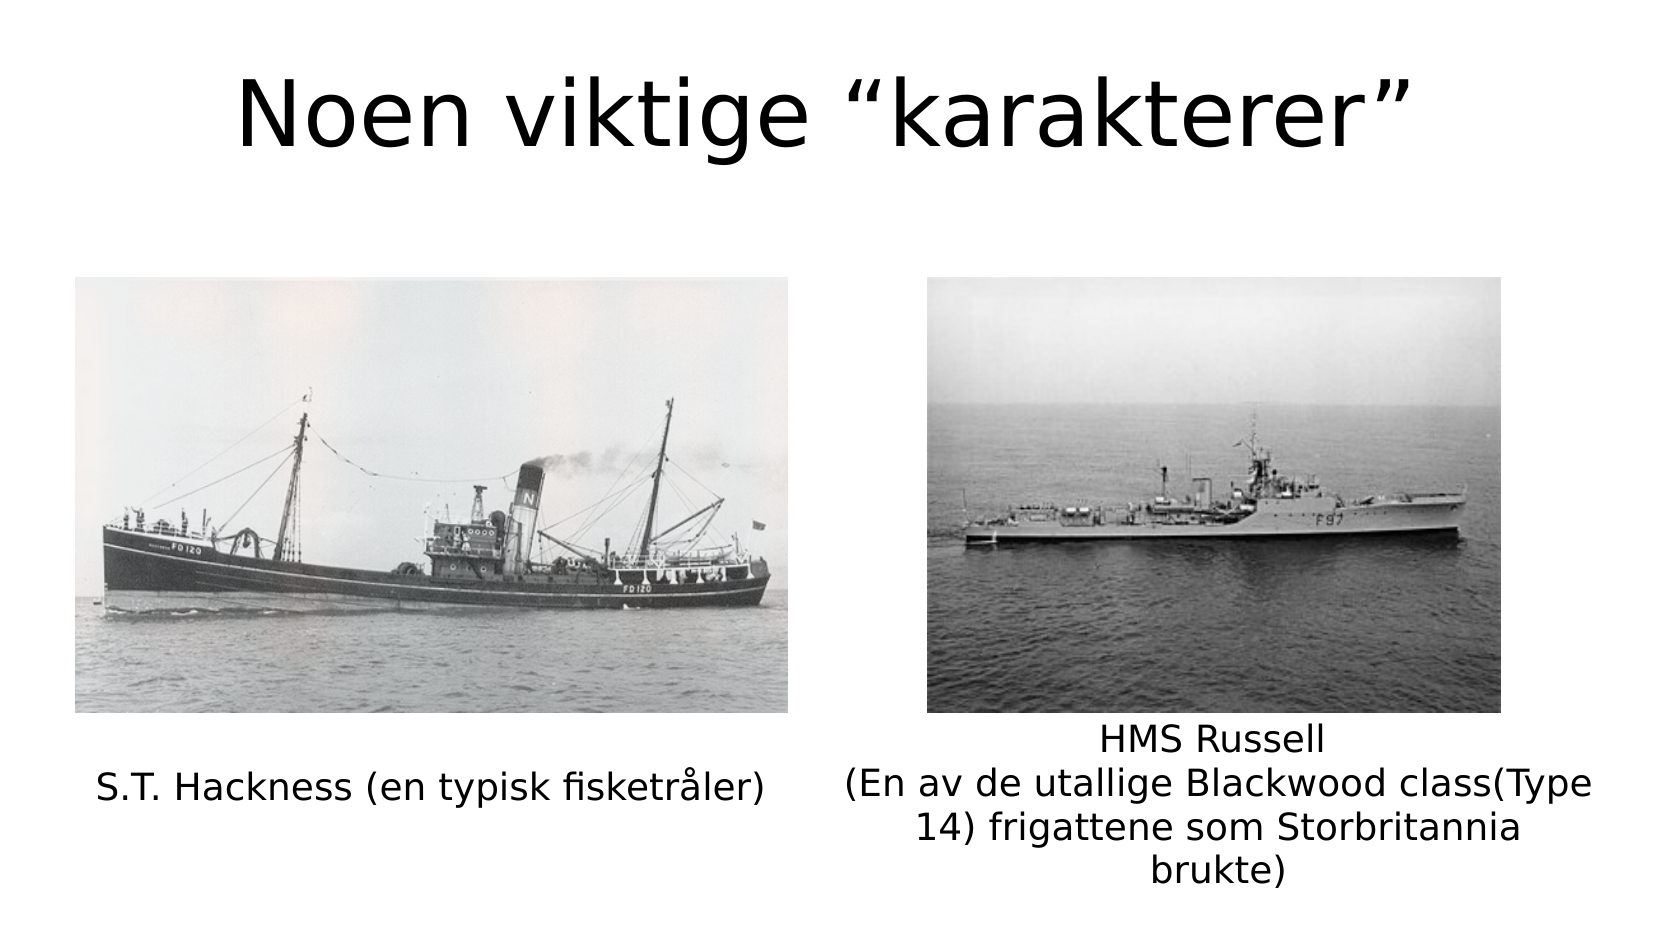

# Noen viktige “karakterer”
HMS Russell
(En av de utallige Blackwood class(Type 14) frigattene som Storbritannia brukte)
S.T. Hackness (en typisk fisketråler)